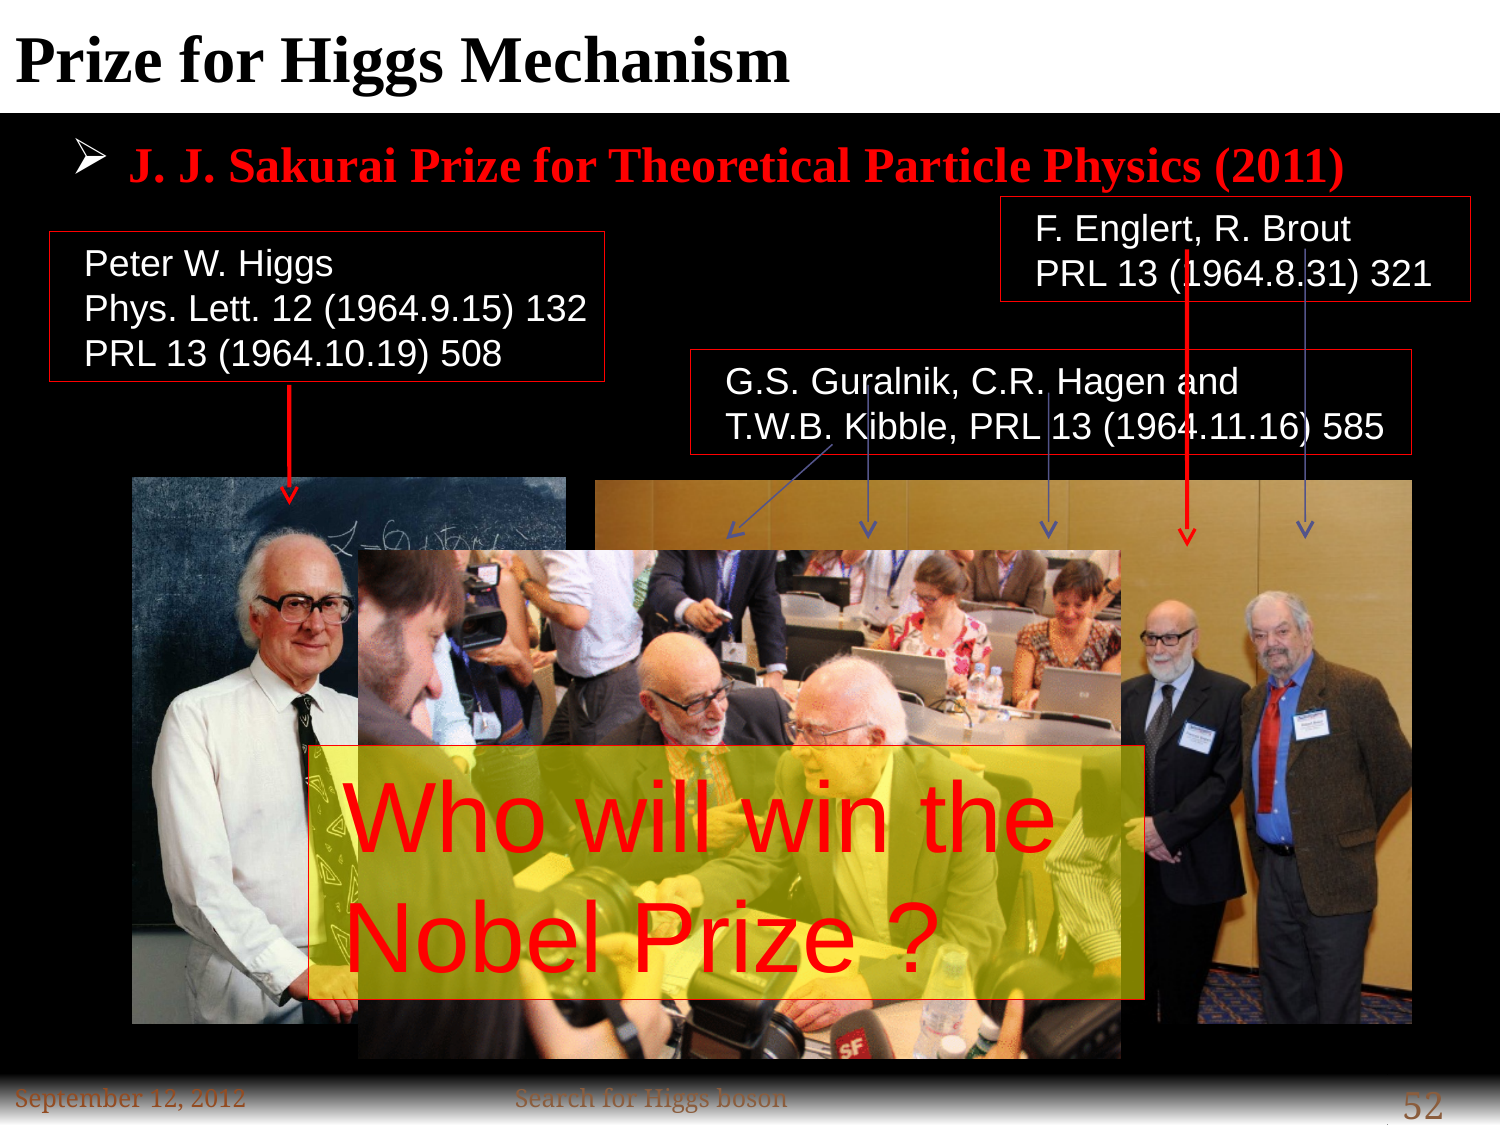

# Prize for Higgs Mechanism
J. J. Sakurai Prize for Theoretical Particle Physics (2011)
F. Englert, R. Brout
PRL 13 (1964.8.31) 321
Peter W. Higgs
Phys. Lett. 12 (1964.9.15) 132
PRL 13 (1964.10.19) 508
G.S. Guralnik, C.R. Hagen and
T.W.B. Kibble, PRL 13 (1964.11.16) 585
Who will win the Nobel Prize ?
September 12, 2012
Search for Higgs boson